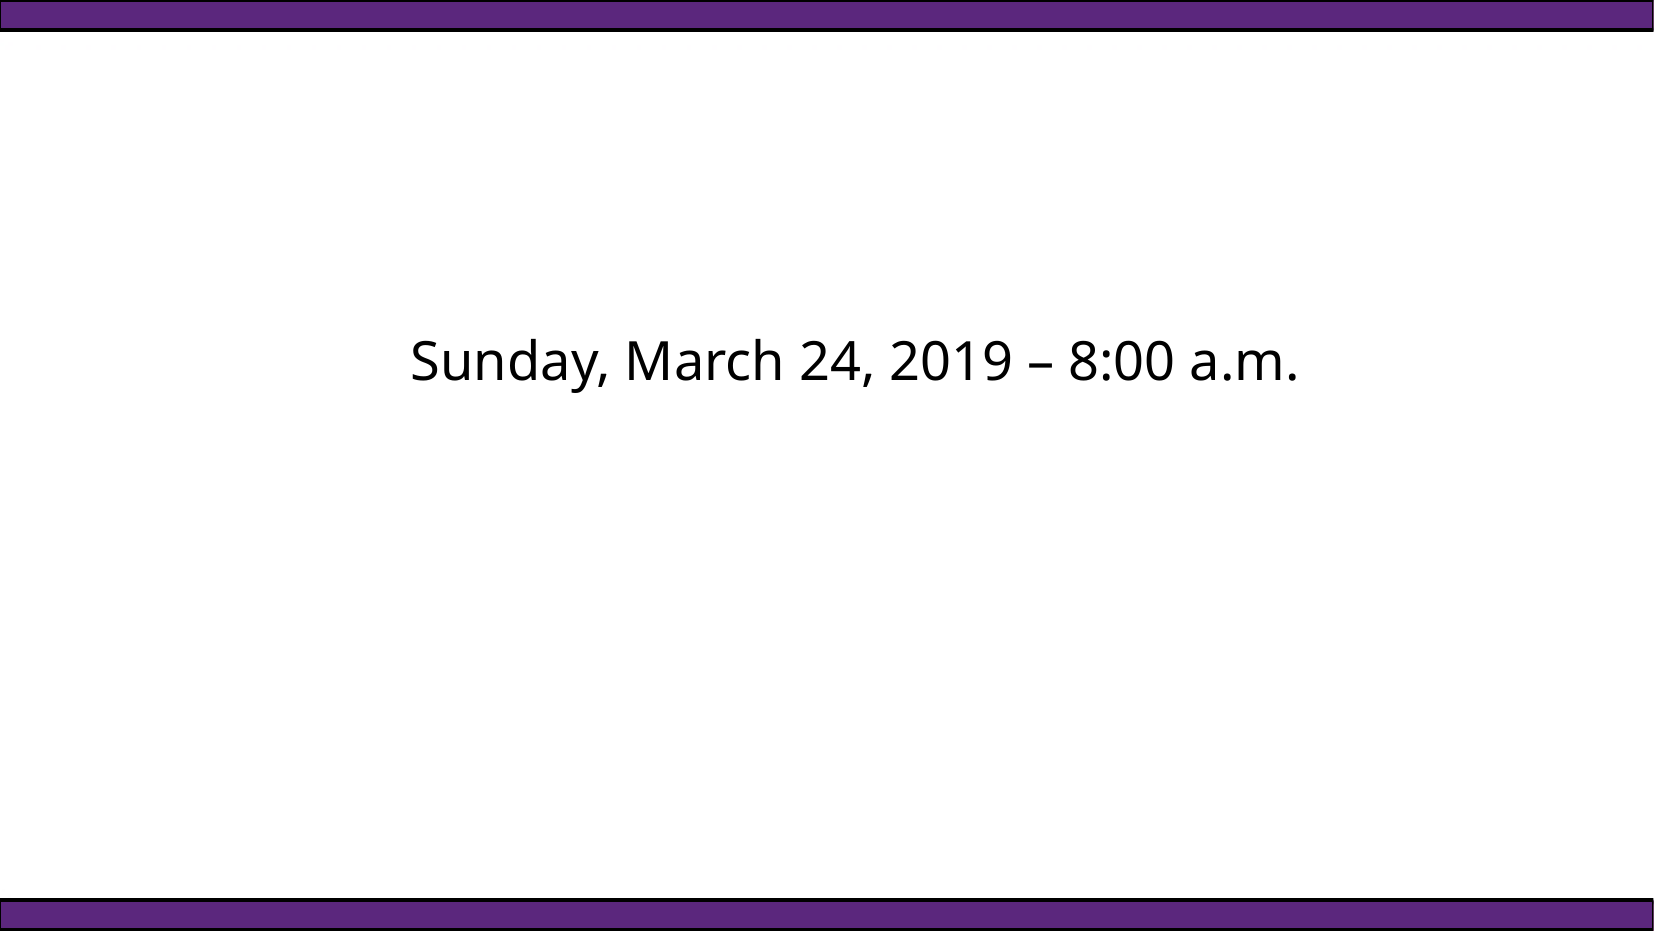

Sunday, March 24, 2019 – 8:00 a.m.